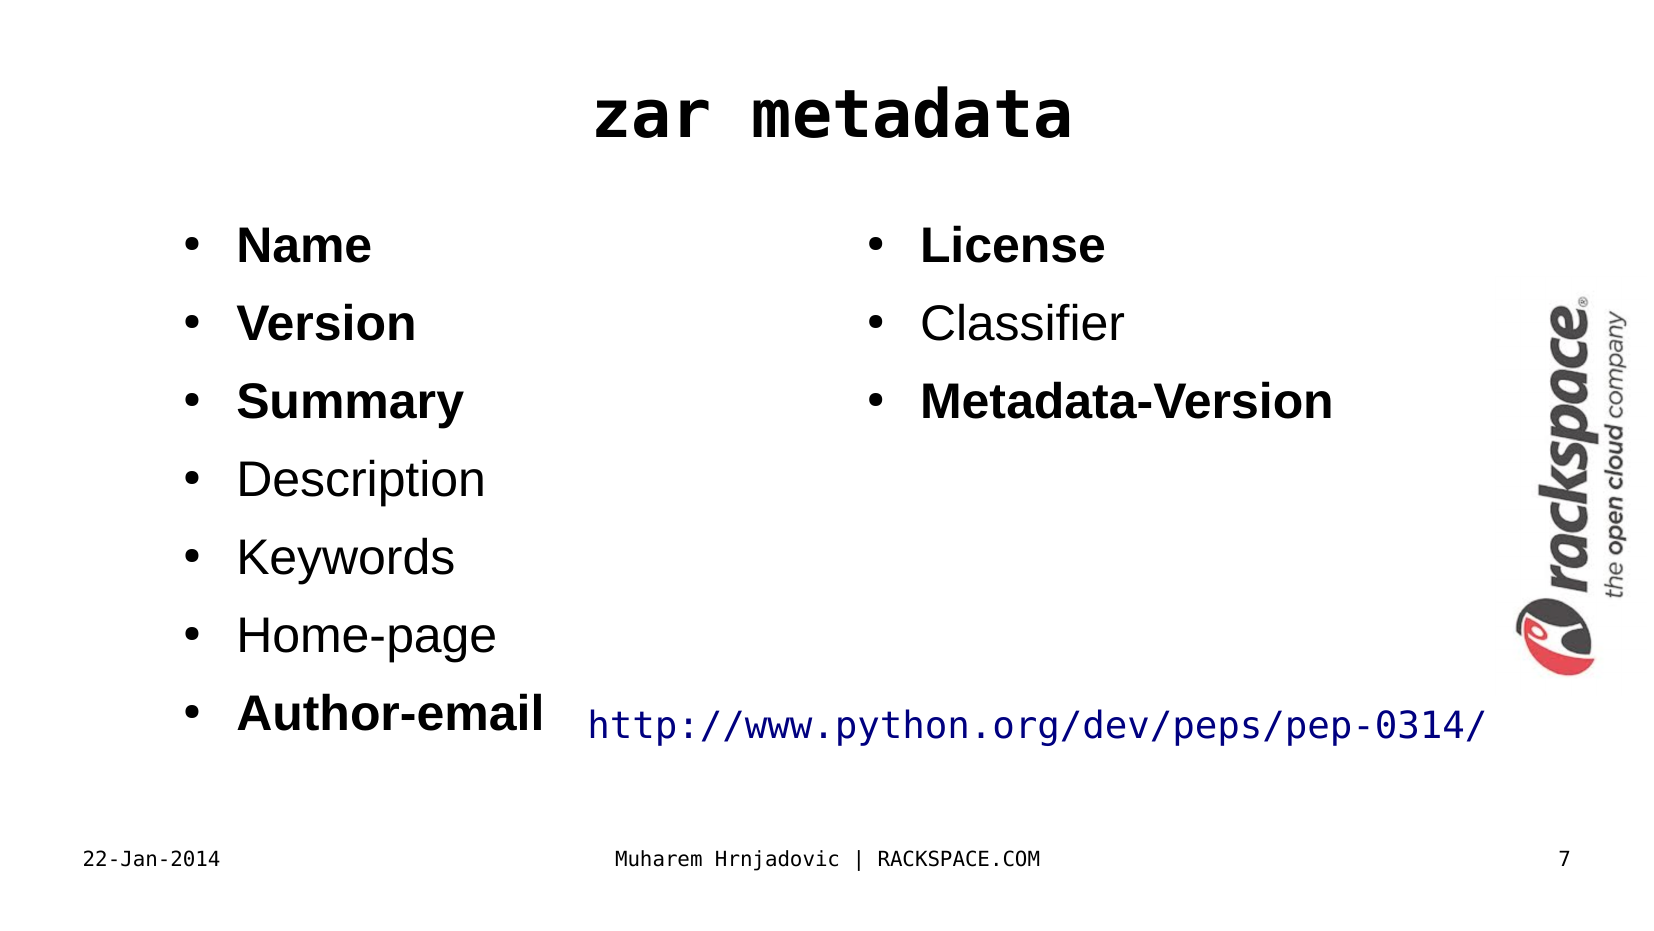

# zar metadata
Name
Version
Summary
Description
Keywords
Home-page
Author-email
License
Classifier
Metadata-Version
http://www.python.org/dev/peps/pep-0314/
22-Jan-2014
Muharem Hrnjadovic | RACKSPACE.COM
7